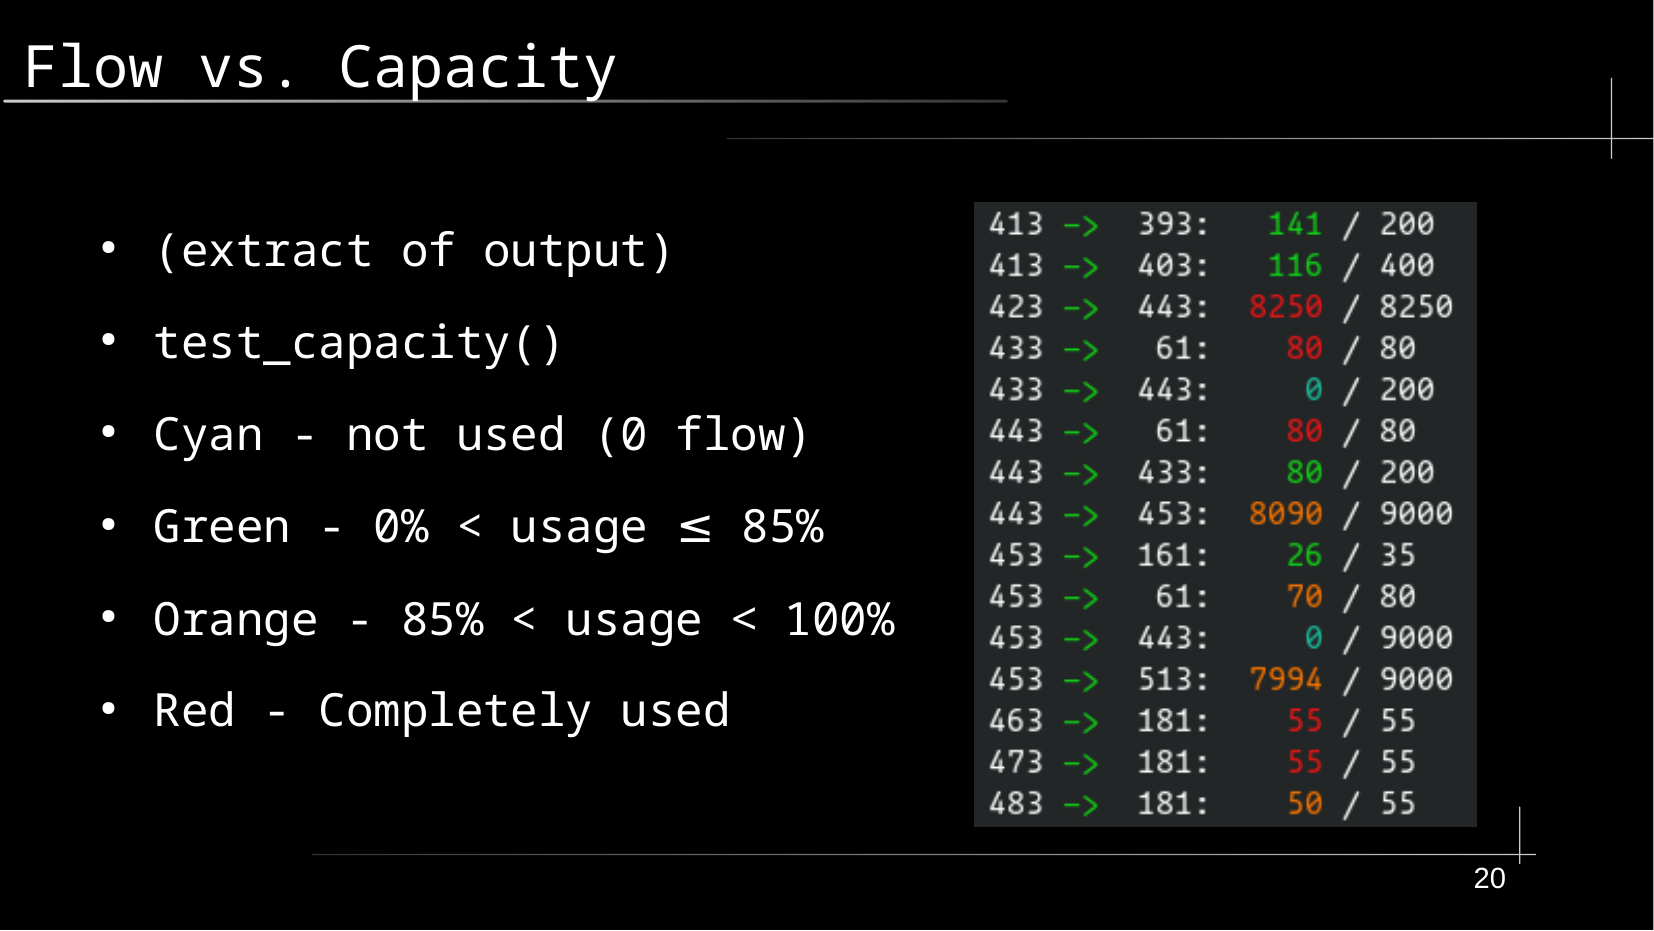

# Flow vs. Capacity
(extract of output)
test_capacity()
Cyan - not used (0 flow)
Green - 0% < usage ≤ 85%
Orange - 85% < usage < 100%
Red - Completely used
20